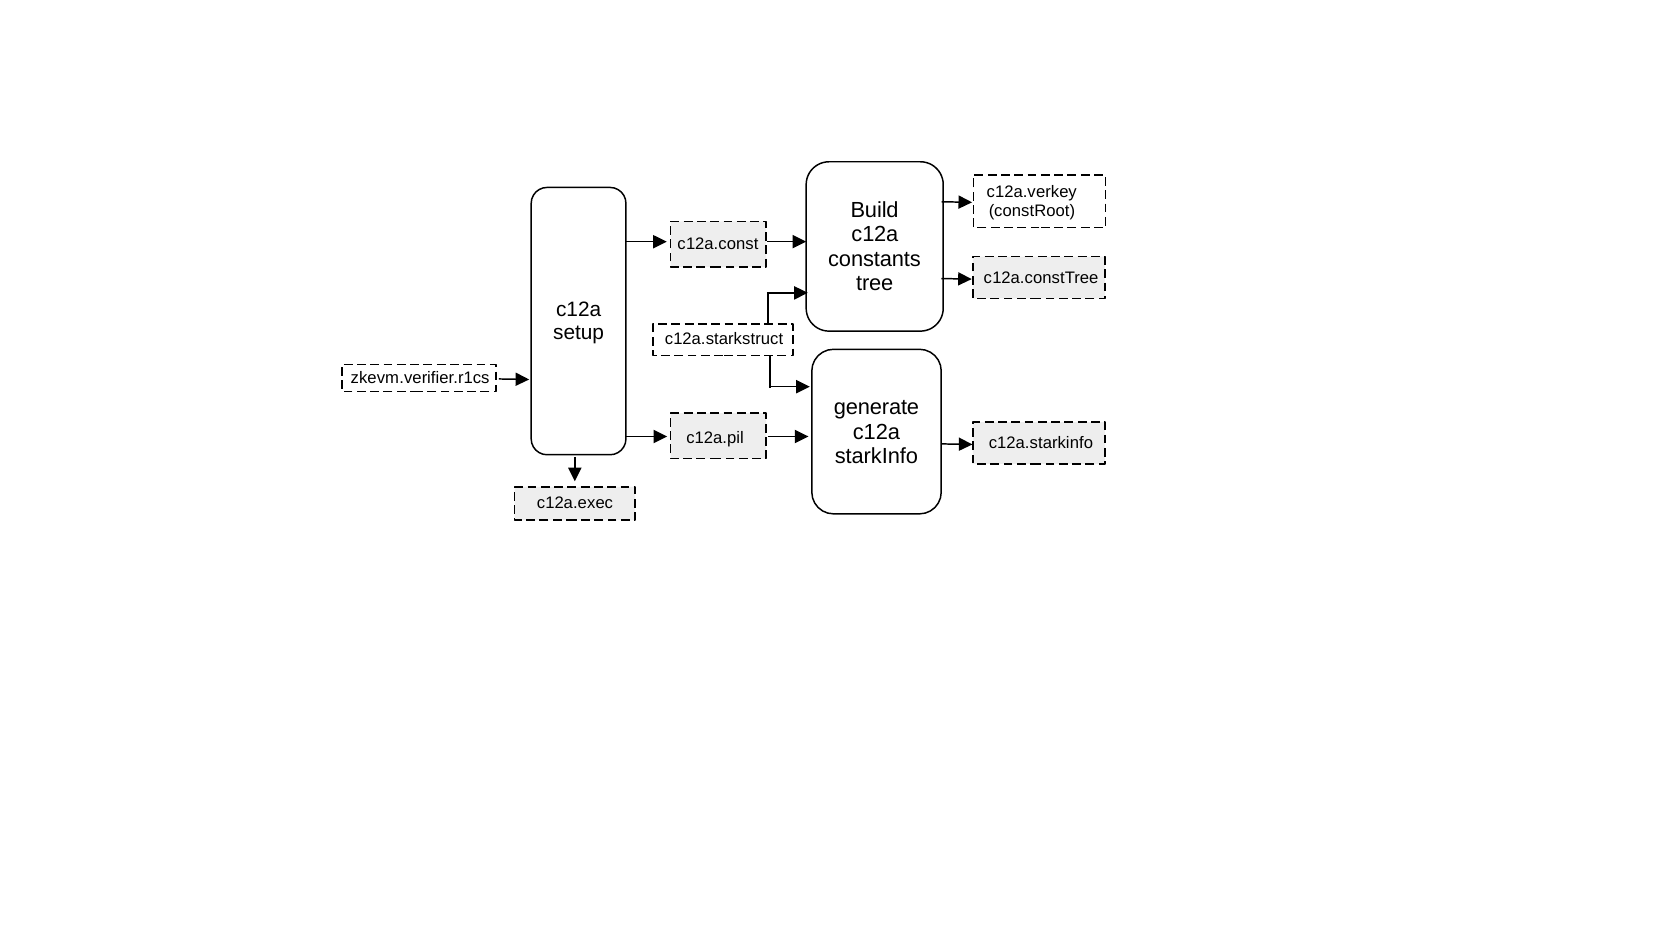

Build
c12a constants tree
c12a.verkey
(constRoot)
c12a
setup
c12a.const
c12a.constTree
c12a.starkstruct
generate
c12a
starkInfo
zkevm.verifier.r1cs
c12a.pil
c12a.starkinfo
c12a.exec